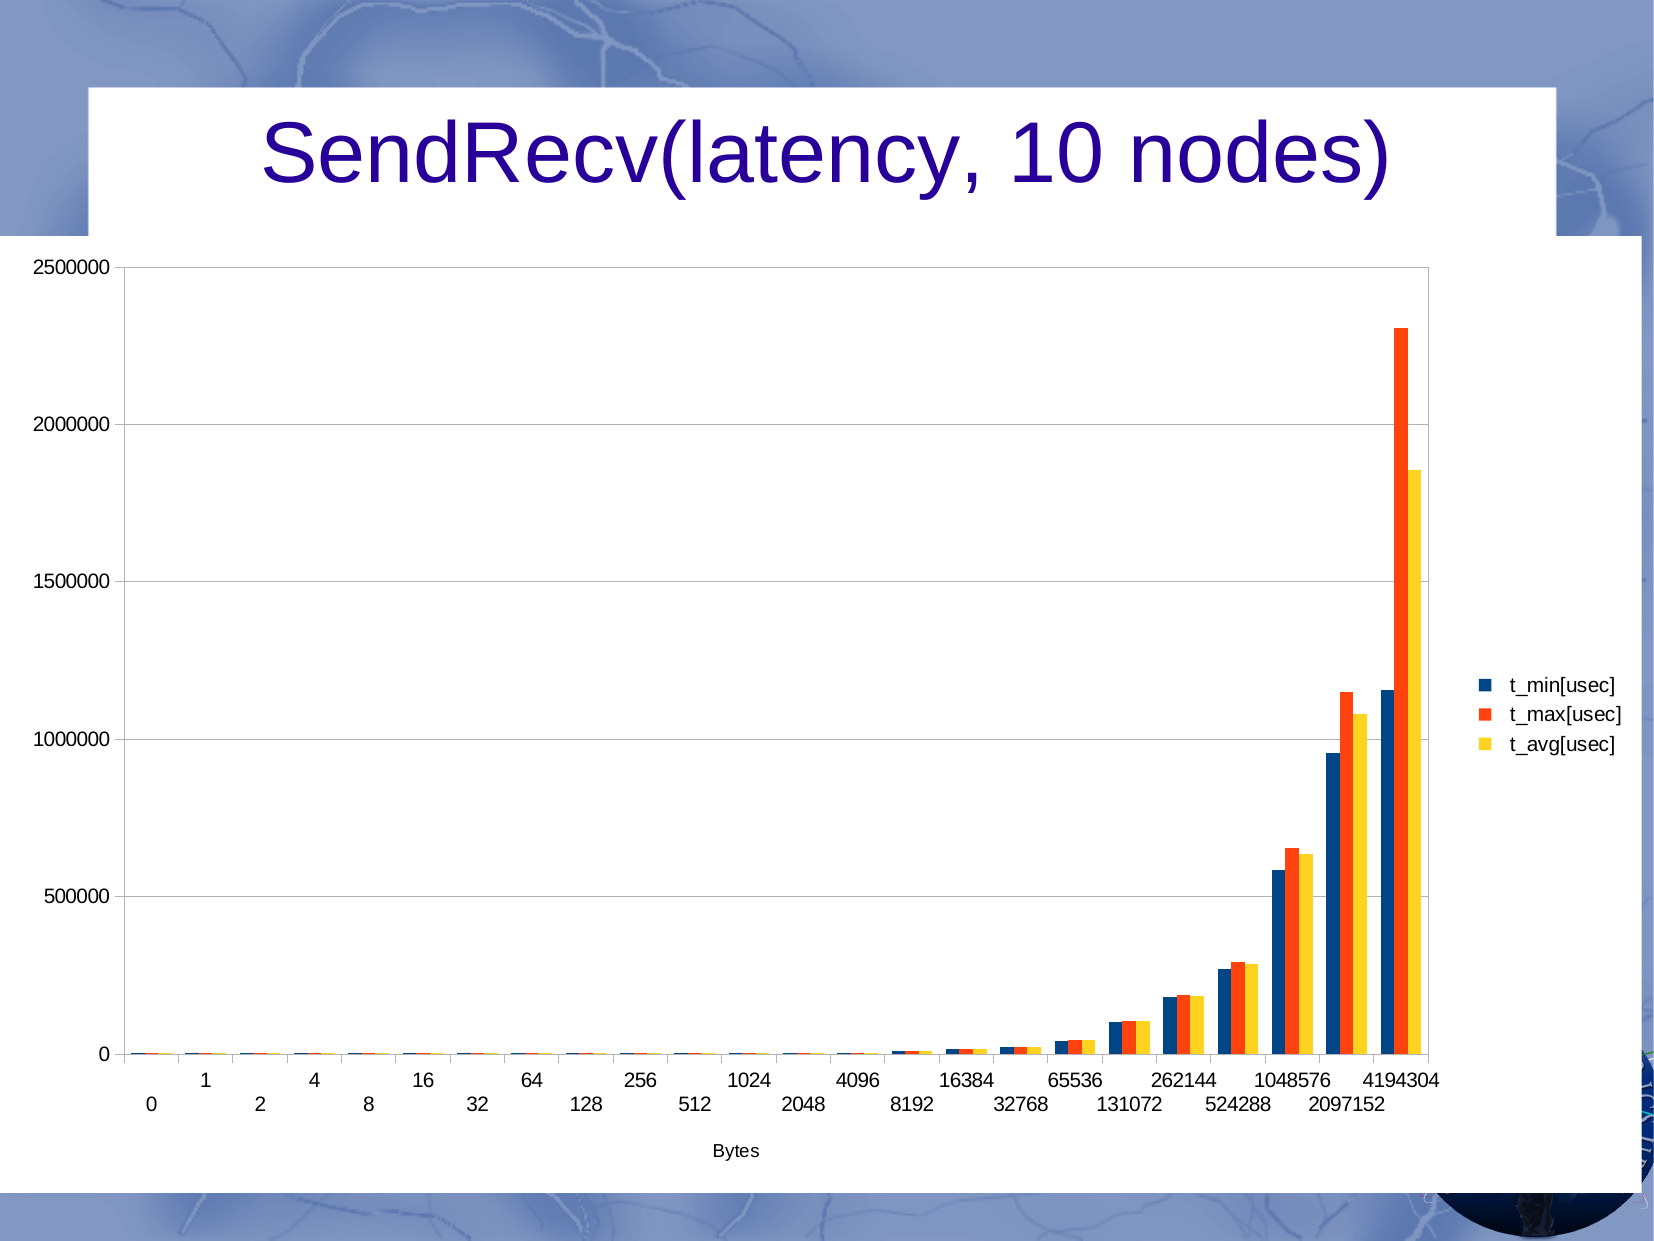

# SendRecv(latency, 10 nodes)
### Chart
| Category | t_min[usec] | t_max[usec] | t_avg[usec] |
|---|---|---|---|
| 0 | 2882.15 | 2944.05 | 2927.85 |
| 1 | 3162.62 | 3204.05 | 3185.61 |
| 2 | 2758.42 | 2779.34 | 2766.66 |
| 4 | 3602.02 | 3626.42 | 3614.89 |
| 8 | 2741.64 | 2777.51 | 2765.81 |
| 16 | 3009.49 | 3059.67 | 3031.41 |
| 32 | 2698.31 | 2728.36 | 2706.7 |
| 64 | 2782.4 | 2814.2 | 2799.7 |
| 128 | 2713.86 | 2746.86 | 2731.63 |
| 256 | 2865.7 | 2901.24 | 2889.38 |
| 512 | 2944.5 | 2961.12 | 2956.04 |
| 1024 | 2928.87 | 2964.59 | 2945.15 |
| 2048 | 3711.98 | 3746.93 | 3729.01 |
| 4096 | 4574.82 | 4627.74 | 4599.29 |
| 8192 | 9058.71 | 9095.15 | 9079.12 |
| 16384 | 14846.36 | 15168.04 | 15024.88 |
| 32768 | 21889.68 | 22210.46 | 21997.54 |
| 65536 | 42768.84 | 43234.71 | 43074.59 |
| 131072 | 101217.34 | 105985.49 | 103422.39 |
| 262144 | 180517.26 | 188951.13 | 185692.17 |
| 524288 | 269437.2 | 293118.66 | 285100.48 |
| 1048576 | 584965.0 | 655557.24 | 635544.02 |
| 2097152 | 955848.29 | 1148694.49 | 1078952.0 |
| 4194304 | 1156528.23 | 2307319.22 | 1855454.27 |